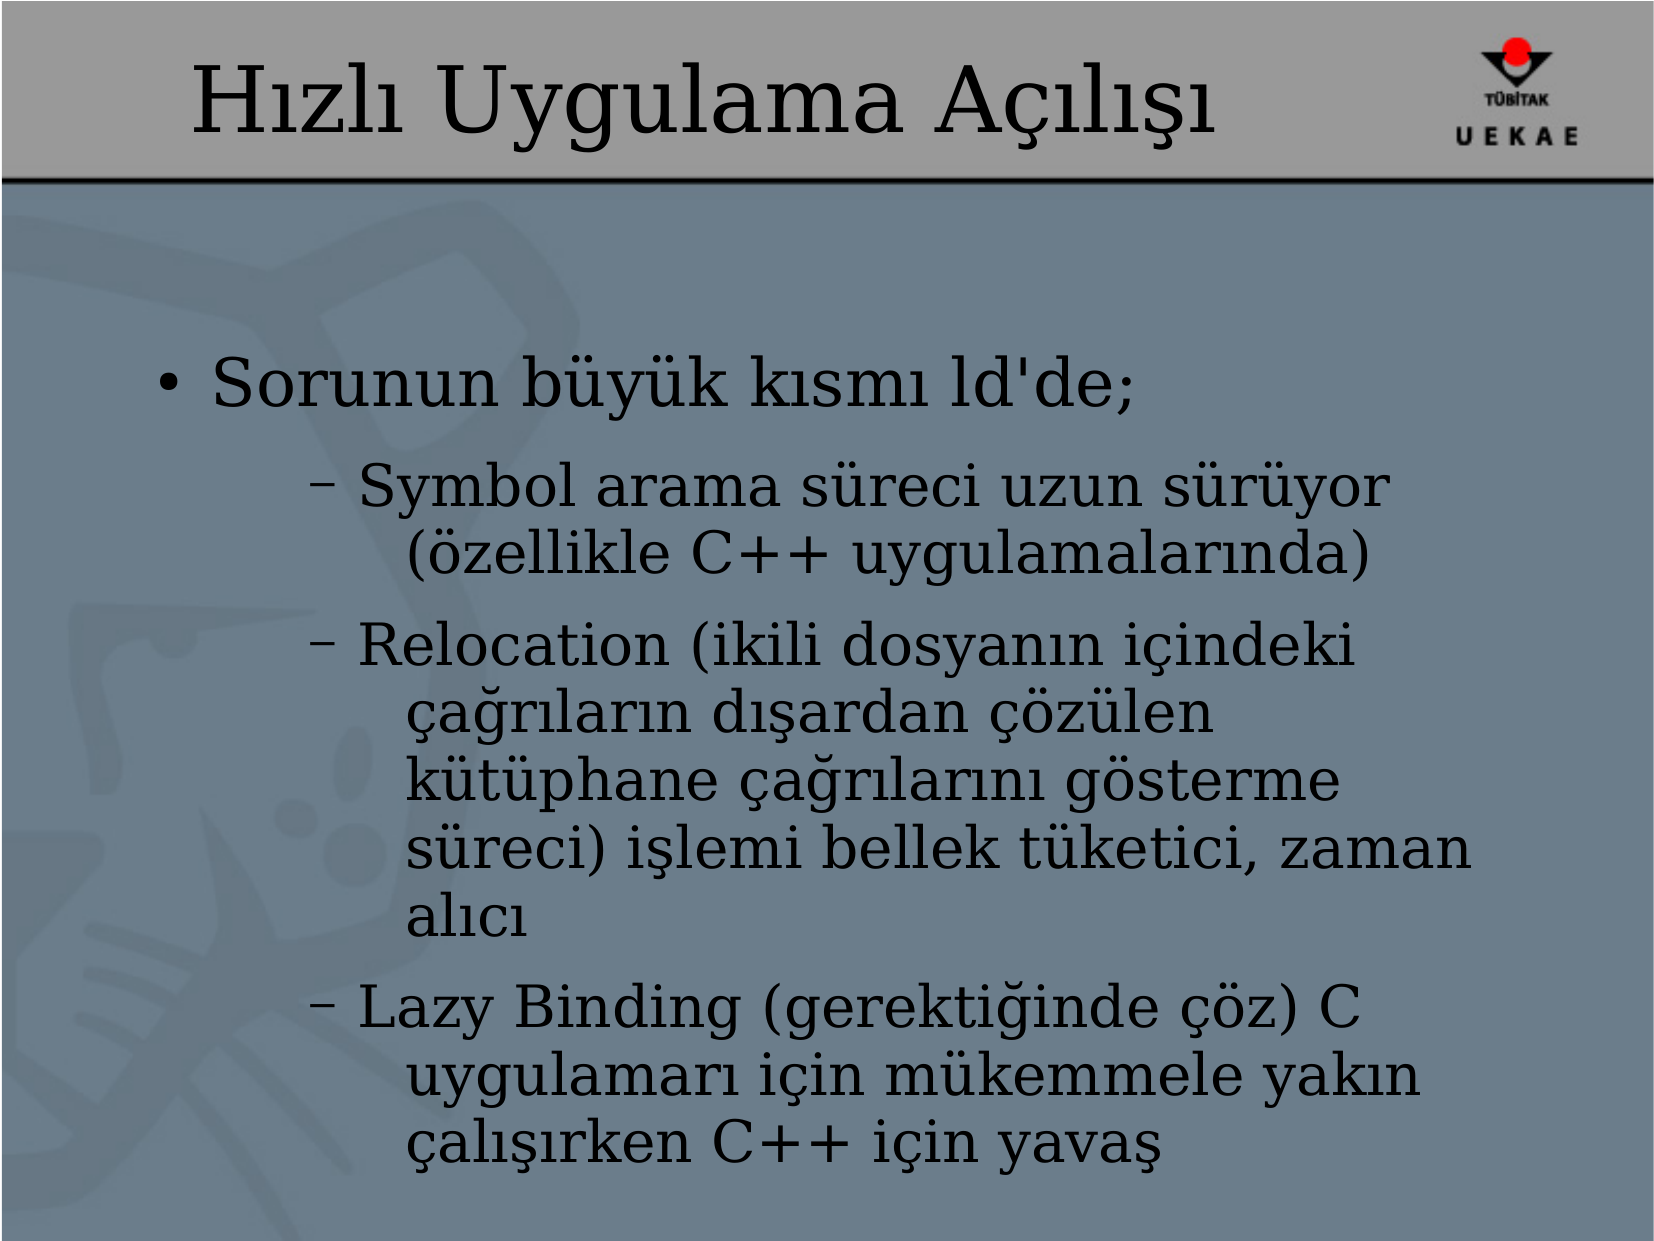

# Hızlı Uygulama Açılışı
Sorunun büyük kısmı ld'de;
Symbol arama süreci uzun sürüyor (özellikle C++ uygulamalarında)
Relocation (ikili dosyanın içindeki çağrıların dışardan çözülen kütüphane çağrılarını gösterme süreci) işlemi bellek tüketici, zaman alıcı
Lazy Binding (gerektiğinde çöz) C uygulamarı için mükemmele yakın çalışırken C++ için yavaş